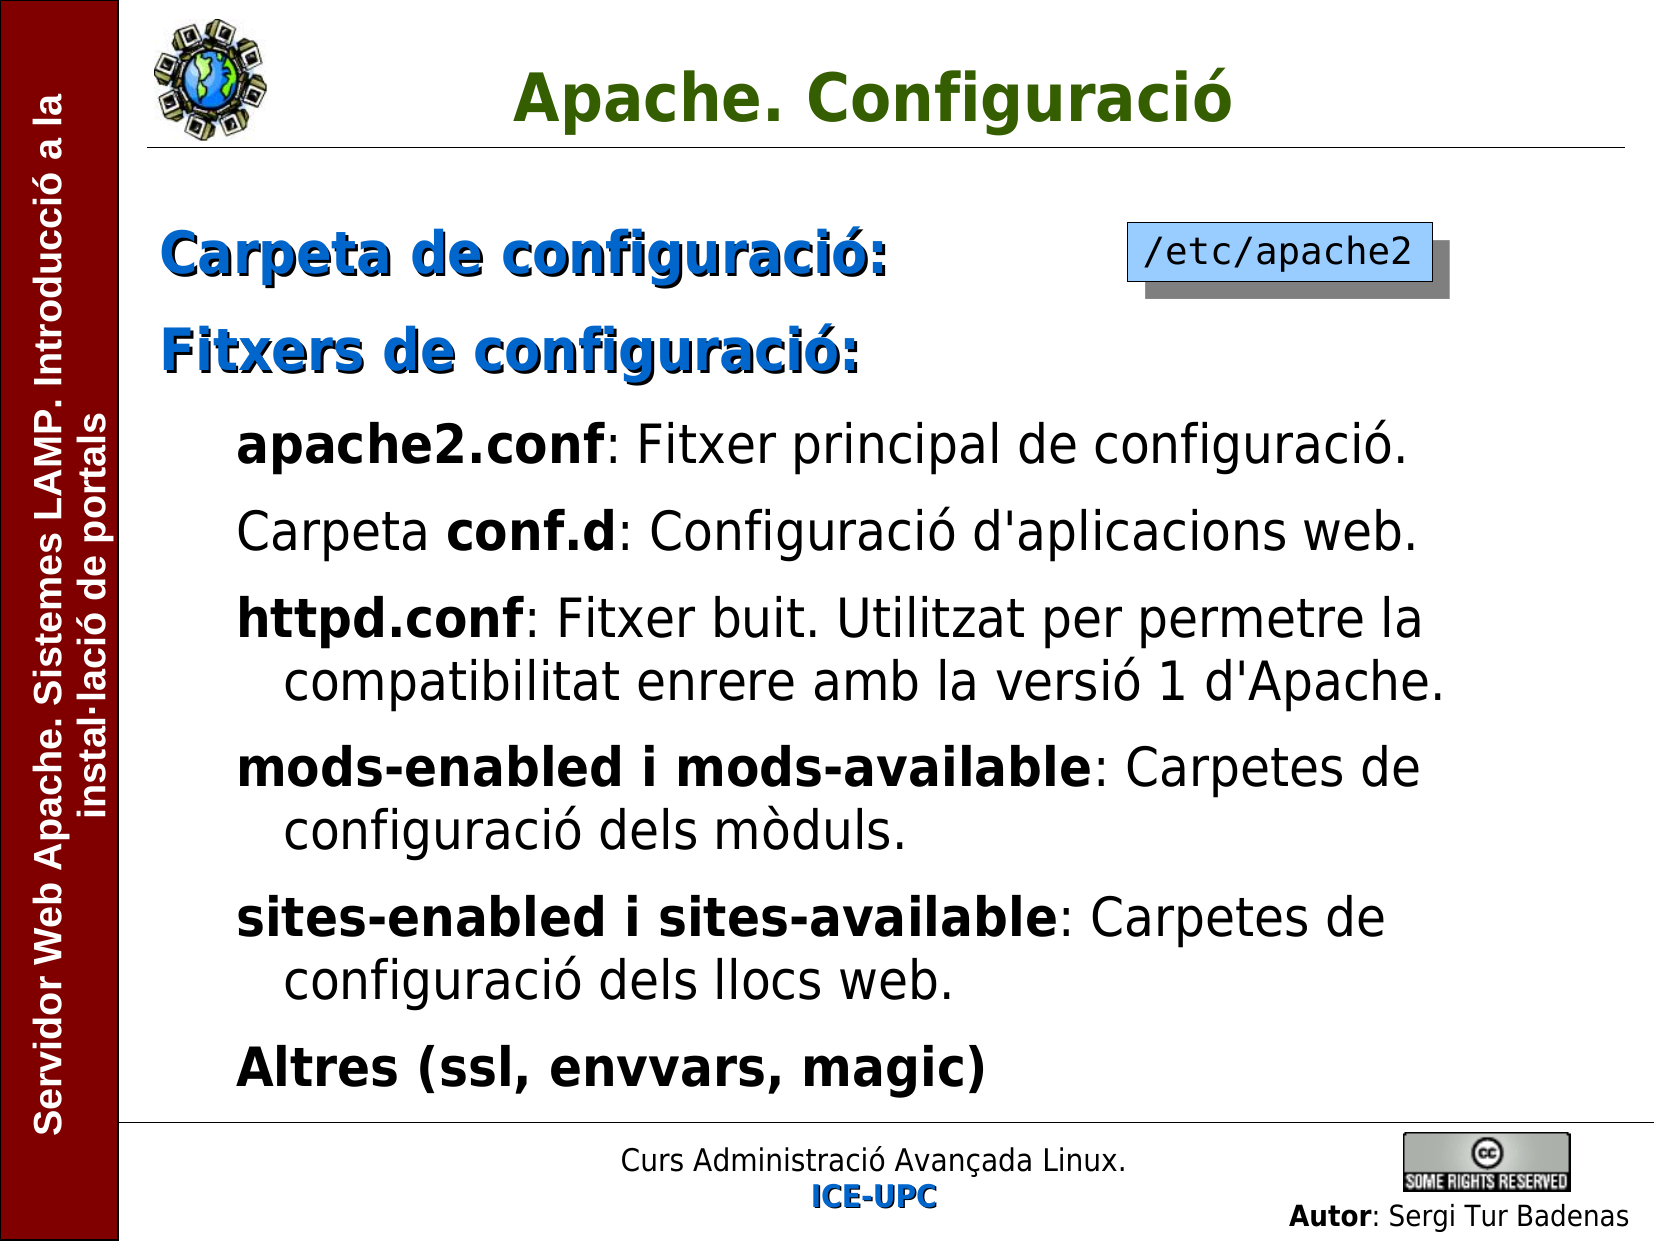

# Apache. Configuració
Carpeta de configuració:
Fitxers de configuració:
apache2.conf: Fitxer principal de configuració.
Carpeta conf.d: Configuració d'aplicacions web.
httpd.conf: Fitxer buit. Utilitzat per permetre la compatibilitat enrere amb la versió 1 d'Apache.
mods-enabled i mods-available: Carpetes de configuració dels mòduls.
sites-enabled i sites-available: Carpetes de configuració dels llocs web.
Altres (ssl, envvars, magic)
/etc/apache2